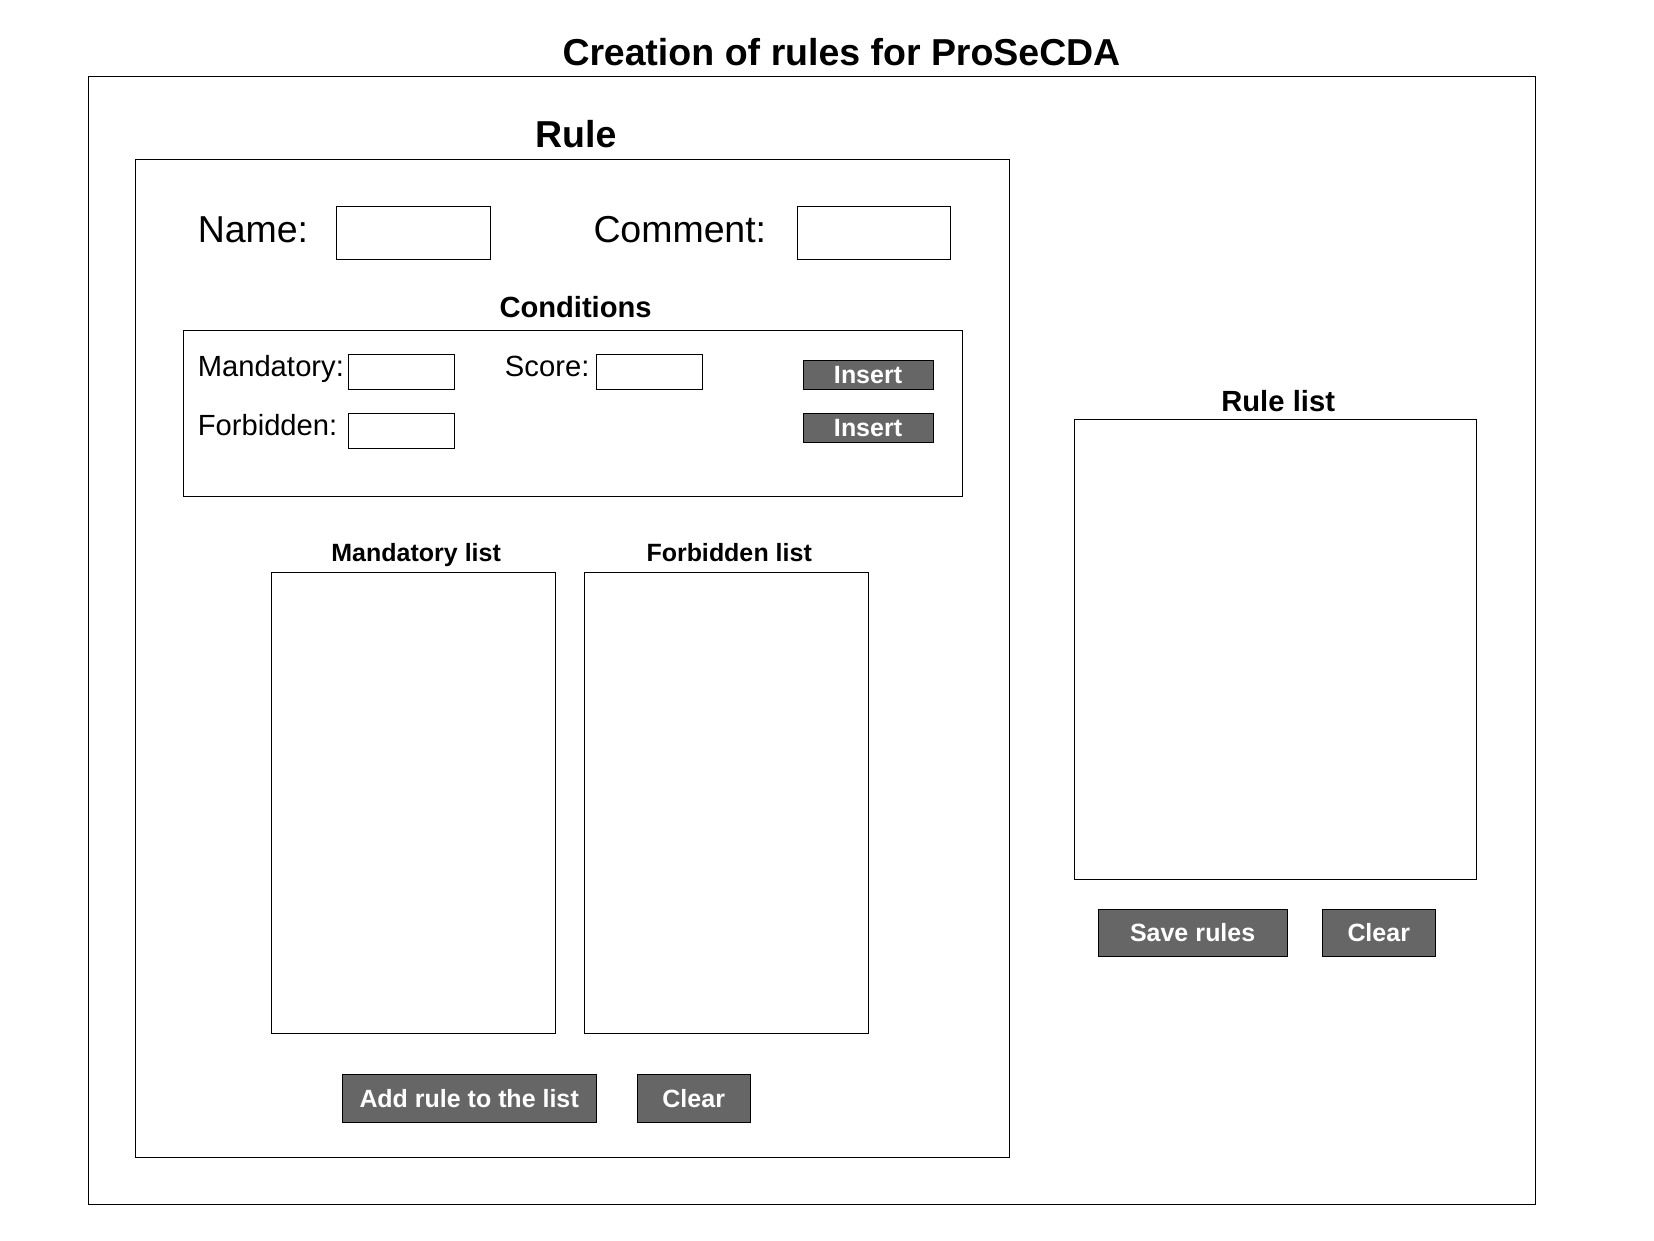

Creation of rules for ProSeCDA
Rule
Name:
Comment:
Conditions
Mandatory:
Score:
Insert
Rule list
Forbidden:
Insert
Mandatory list
Forbidden list
Save rules
Clear
Add rule to the list
Clear